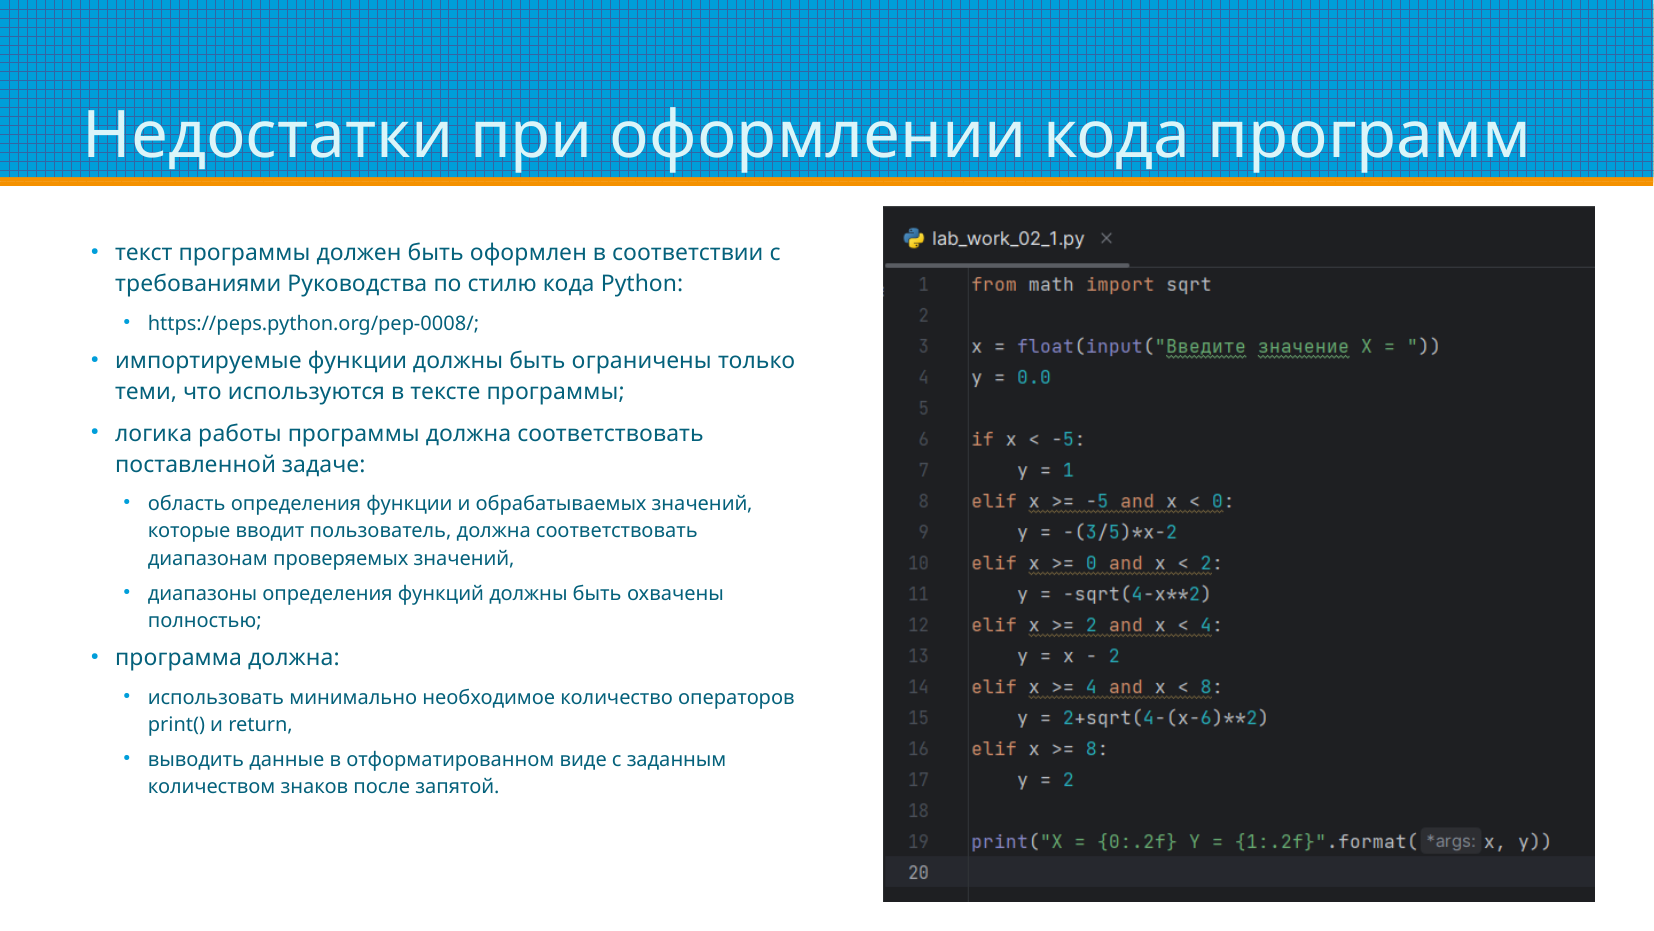

# Недостатки при оформлении кода программ
текст программы должен быть оформлен в соответствии с требованиями Руководства по стилю кода Python:
https://peps.python.org/pep-0008/;
импортируемые функции должны быть ограничены только теми, что используются в тексте программы;
логика работы программы должна соответствовать поставленной задаче:
область определения функции и обрабатываемых значений, которые вводит пользователь, должна соответствовать диапазонам проверяемых значений,
диапазоны определения функций должны быть охвачены полностью;
программа должна:
использовать минимально необходимое количество операторов print() и return,
выводить данные в отформатированном виде с заданным количеством знаков после запятой.